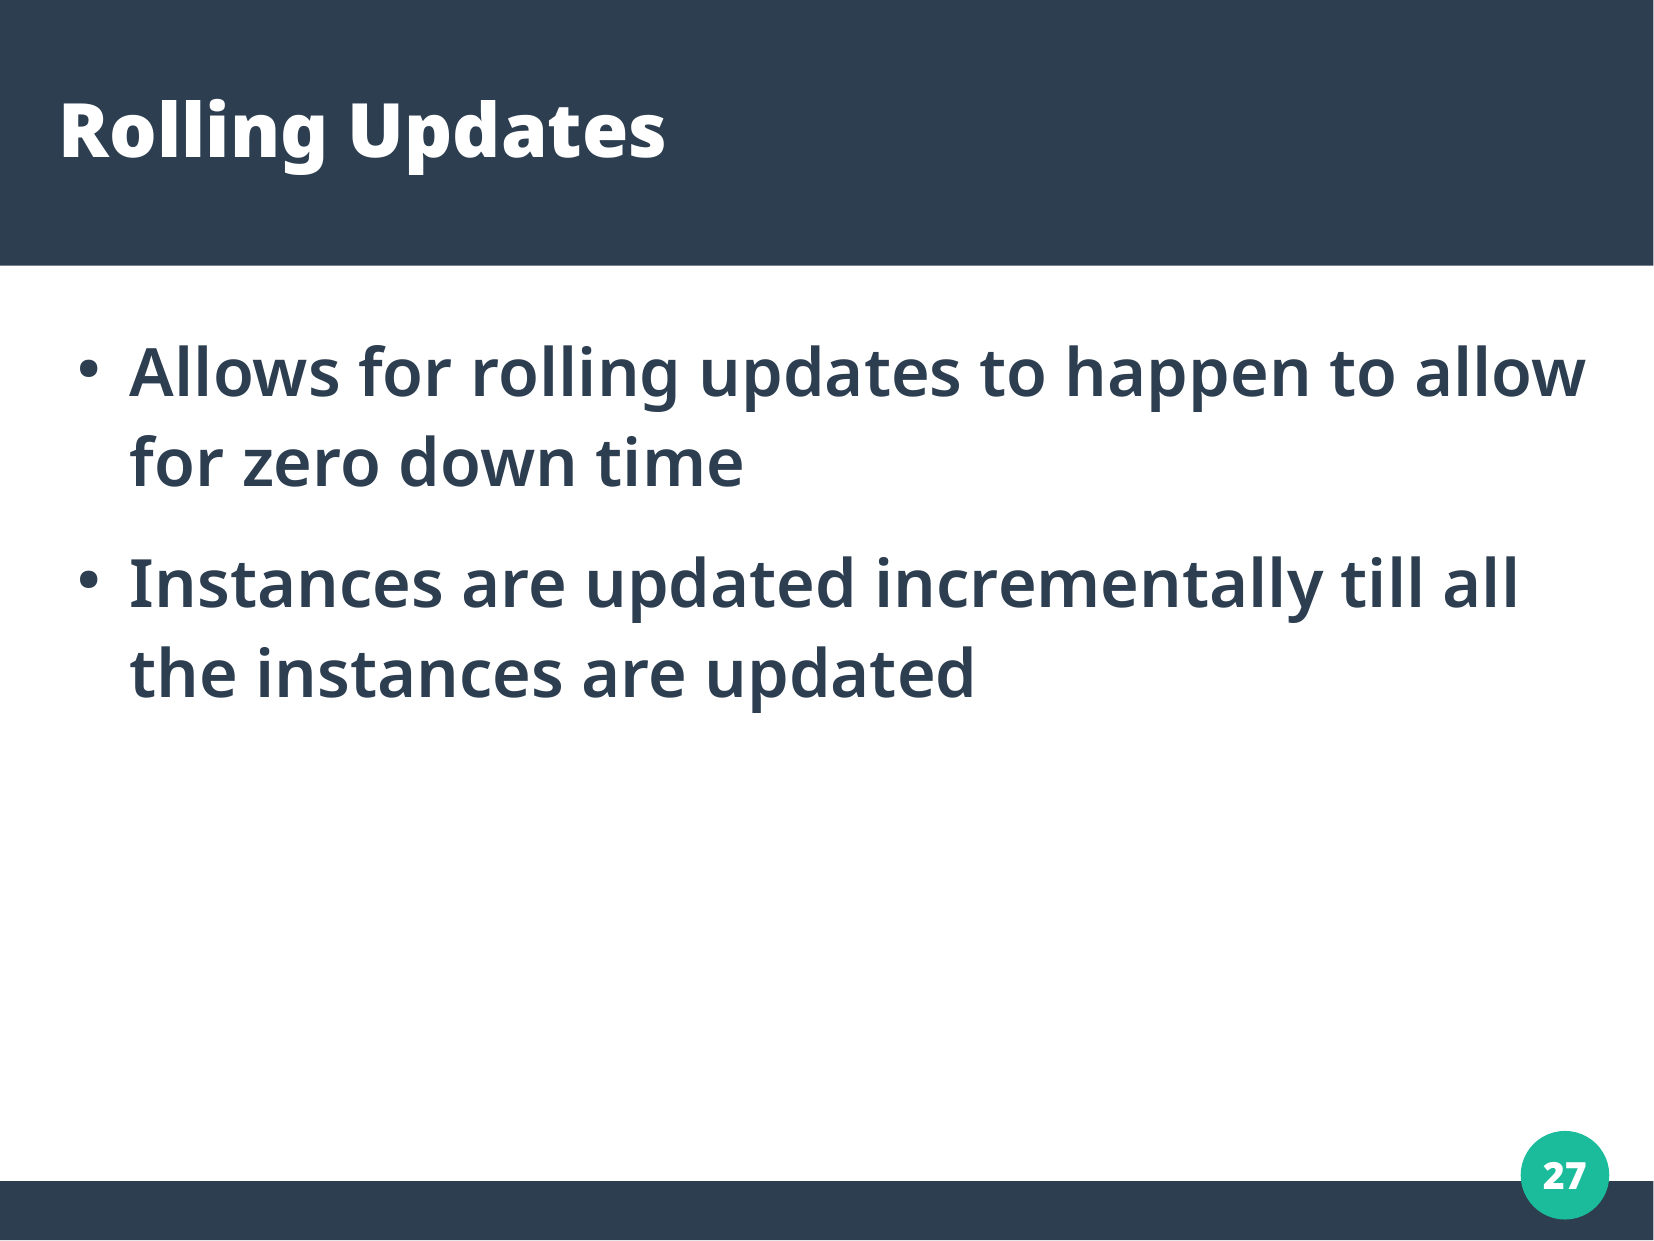

# Rolling Updates
Allows for rolling updates to happen to allow for zero down time
Instances are updated incrementally till all the instances are updated
27